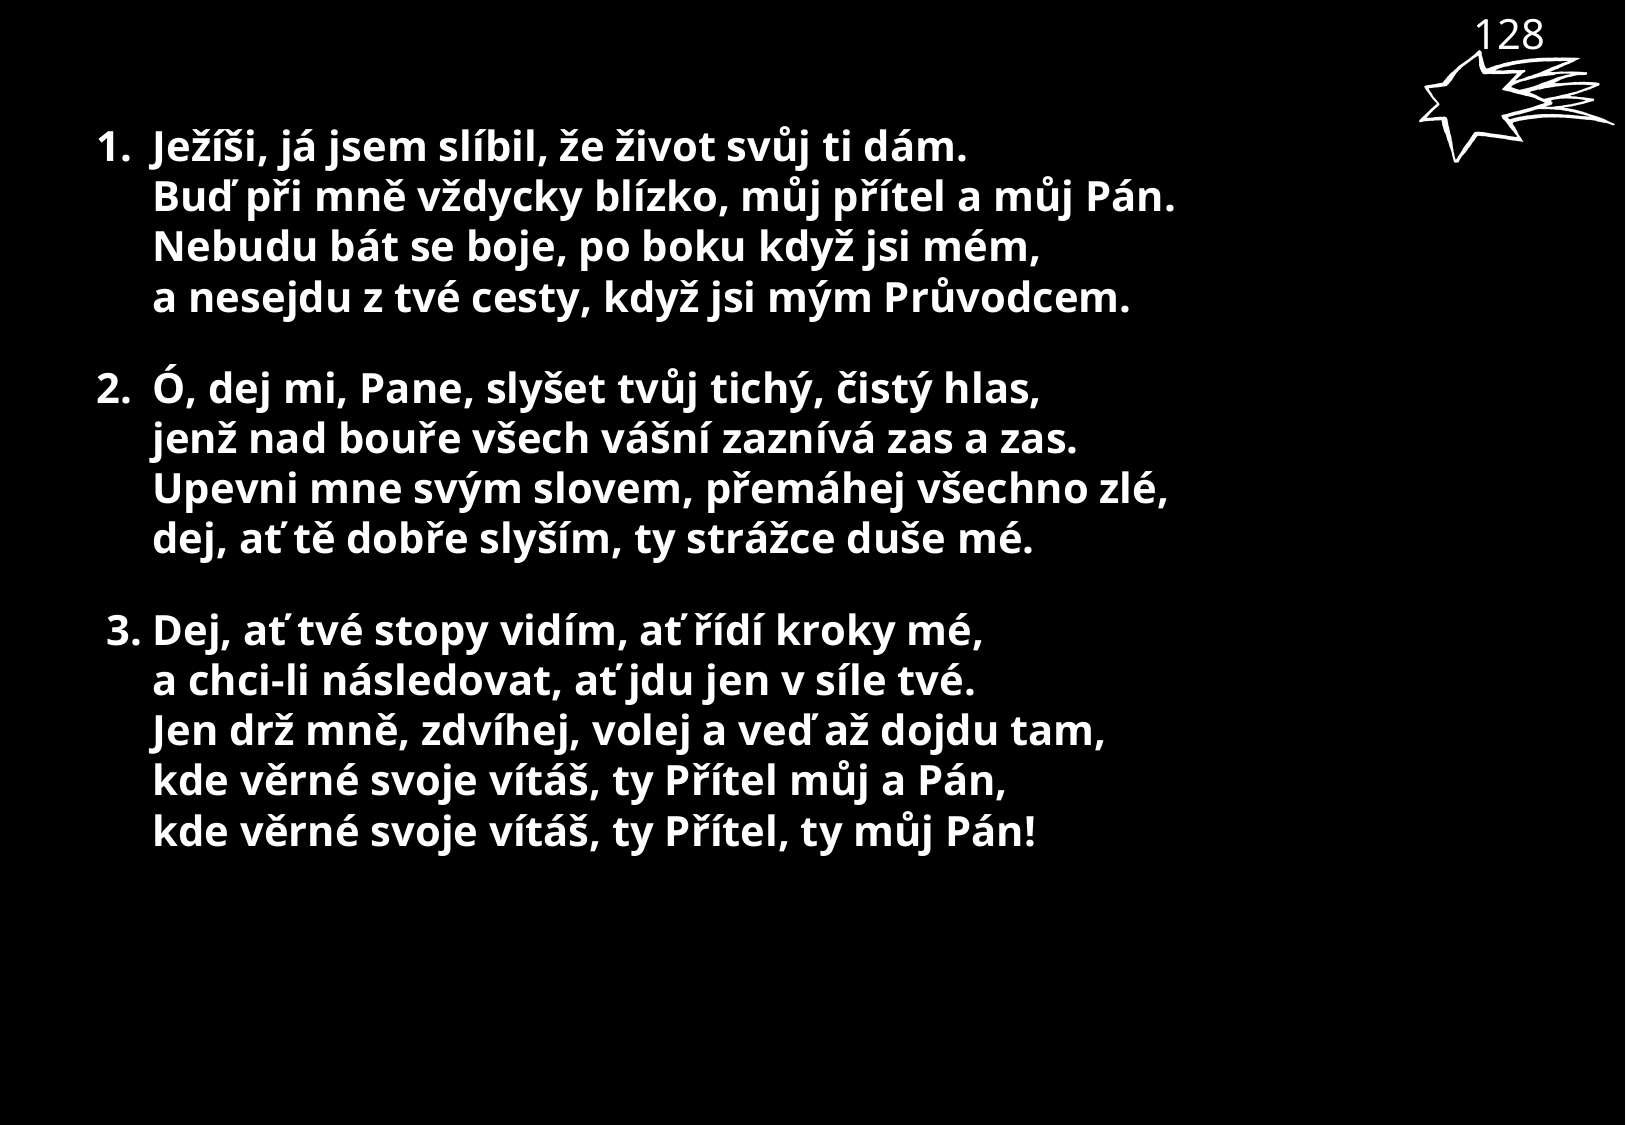

128
# 1.	Ježíši, já jsem slíbil, že život svůj ti dám. Buď při mně vždycky blízko, můj přítel a můj Pán. Nebudu bát se boje, po boku když jsi mém, a nesejdu z tvé cesty, když jsi mým Průvodcem.
2. 	Ó, dej mi, Pane, slyšet tvůj tichý, čistý hlas,
jenž nad bouře všech vášní zaznívá zas a zas.
Upevni mne svým slovem, přemáhej všechno zlé,
dej, ať tě dobře slyším, ty strážce duše mé.
 3.	Dej, ať tvé stopy vidím, ať řídí kroky mé,
a chci-li následovat, ať jdu jen v síle tvé.
Jen drž mně, zdvíhej, volej a veď až dojdu tam,
kde věrné svoje vítáš, ty Přítel můj a Pán,
kde věrné svoje vítáš, ty Přítel, ty můj Pán!